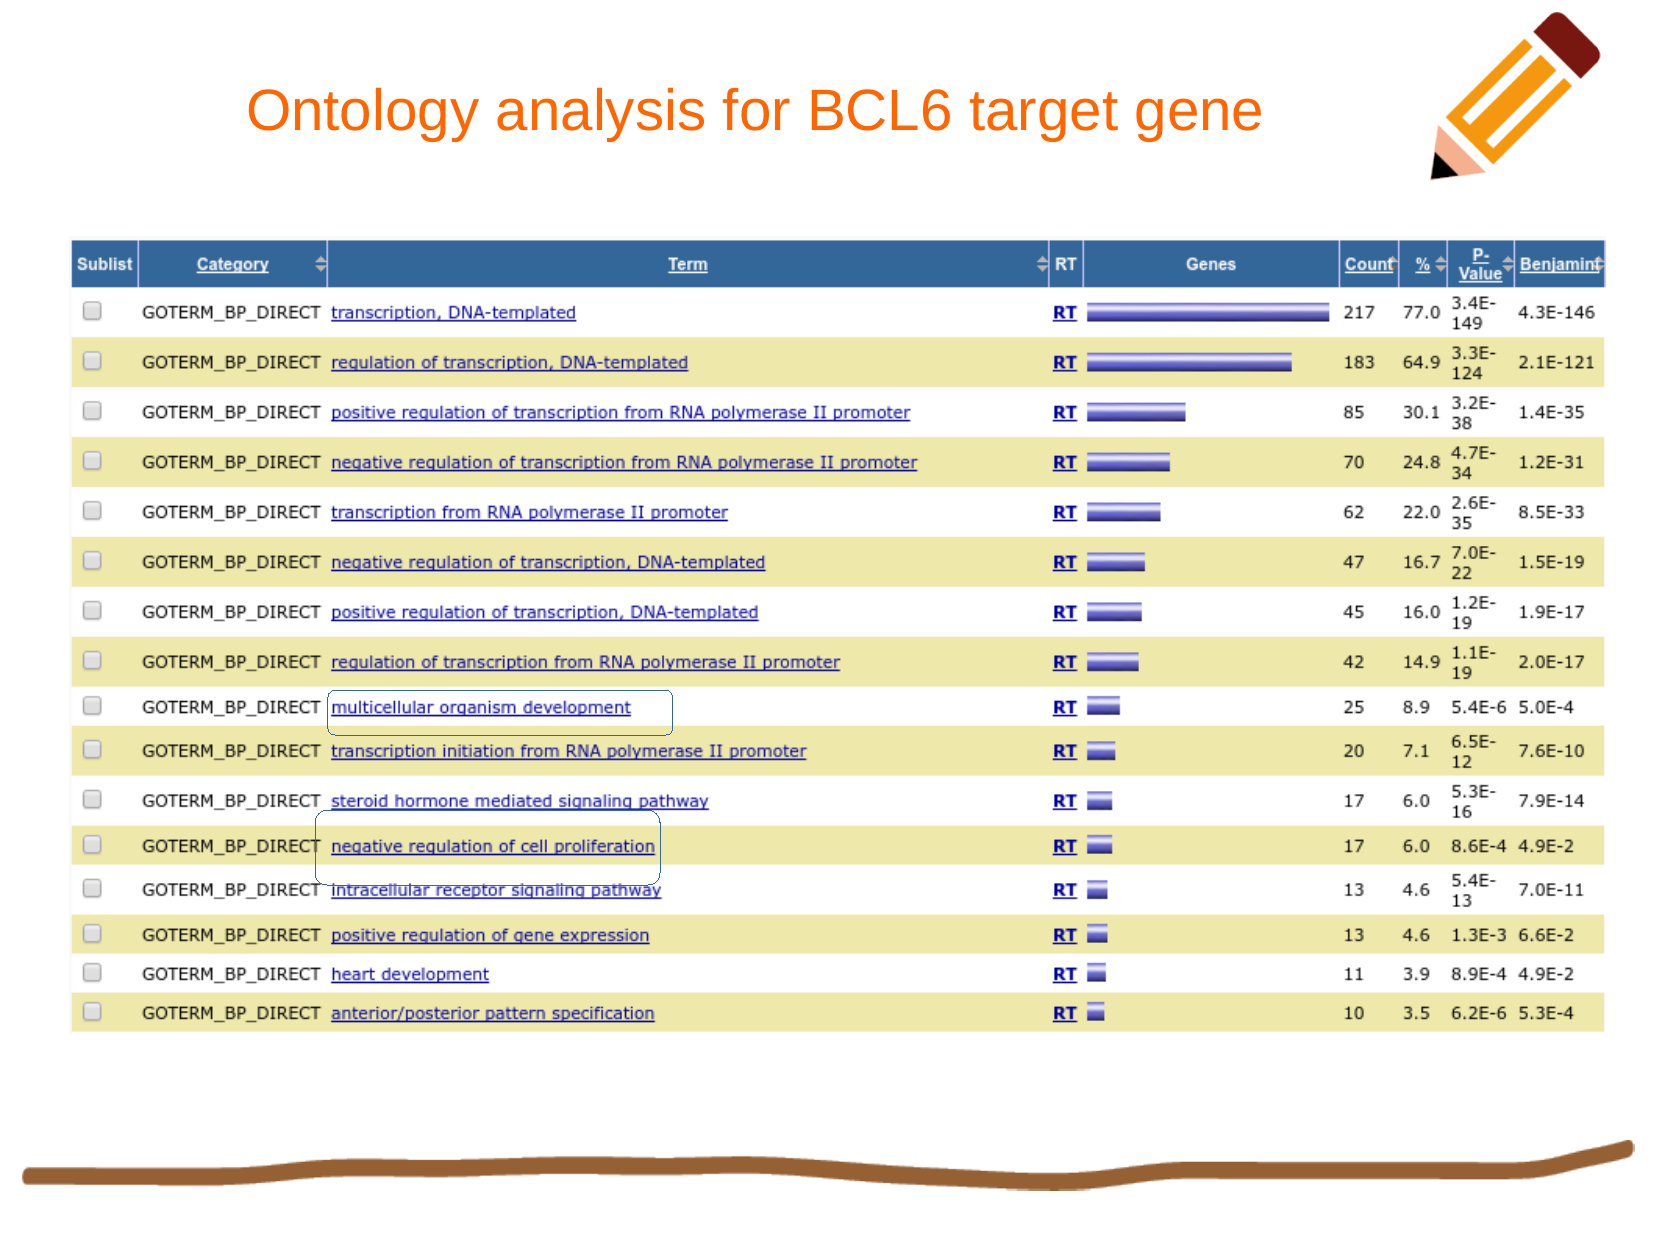

# Ontology analysis for BCL6 target gene